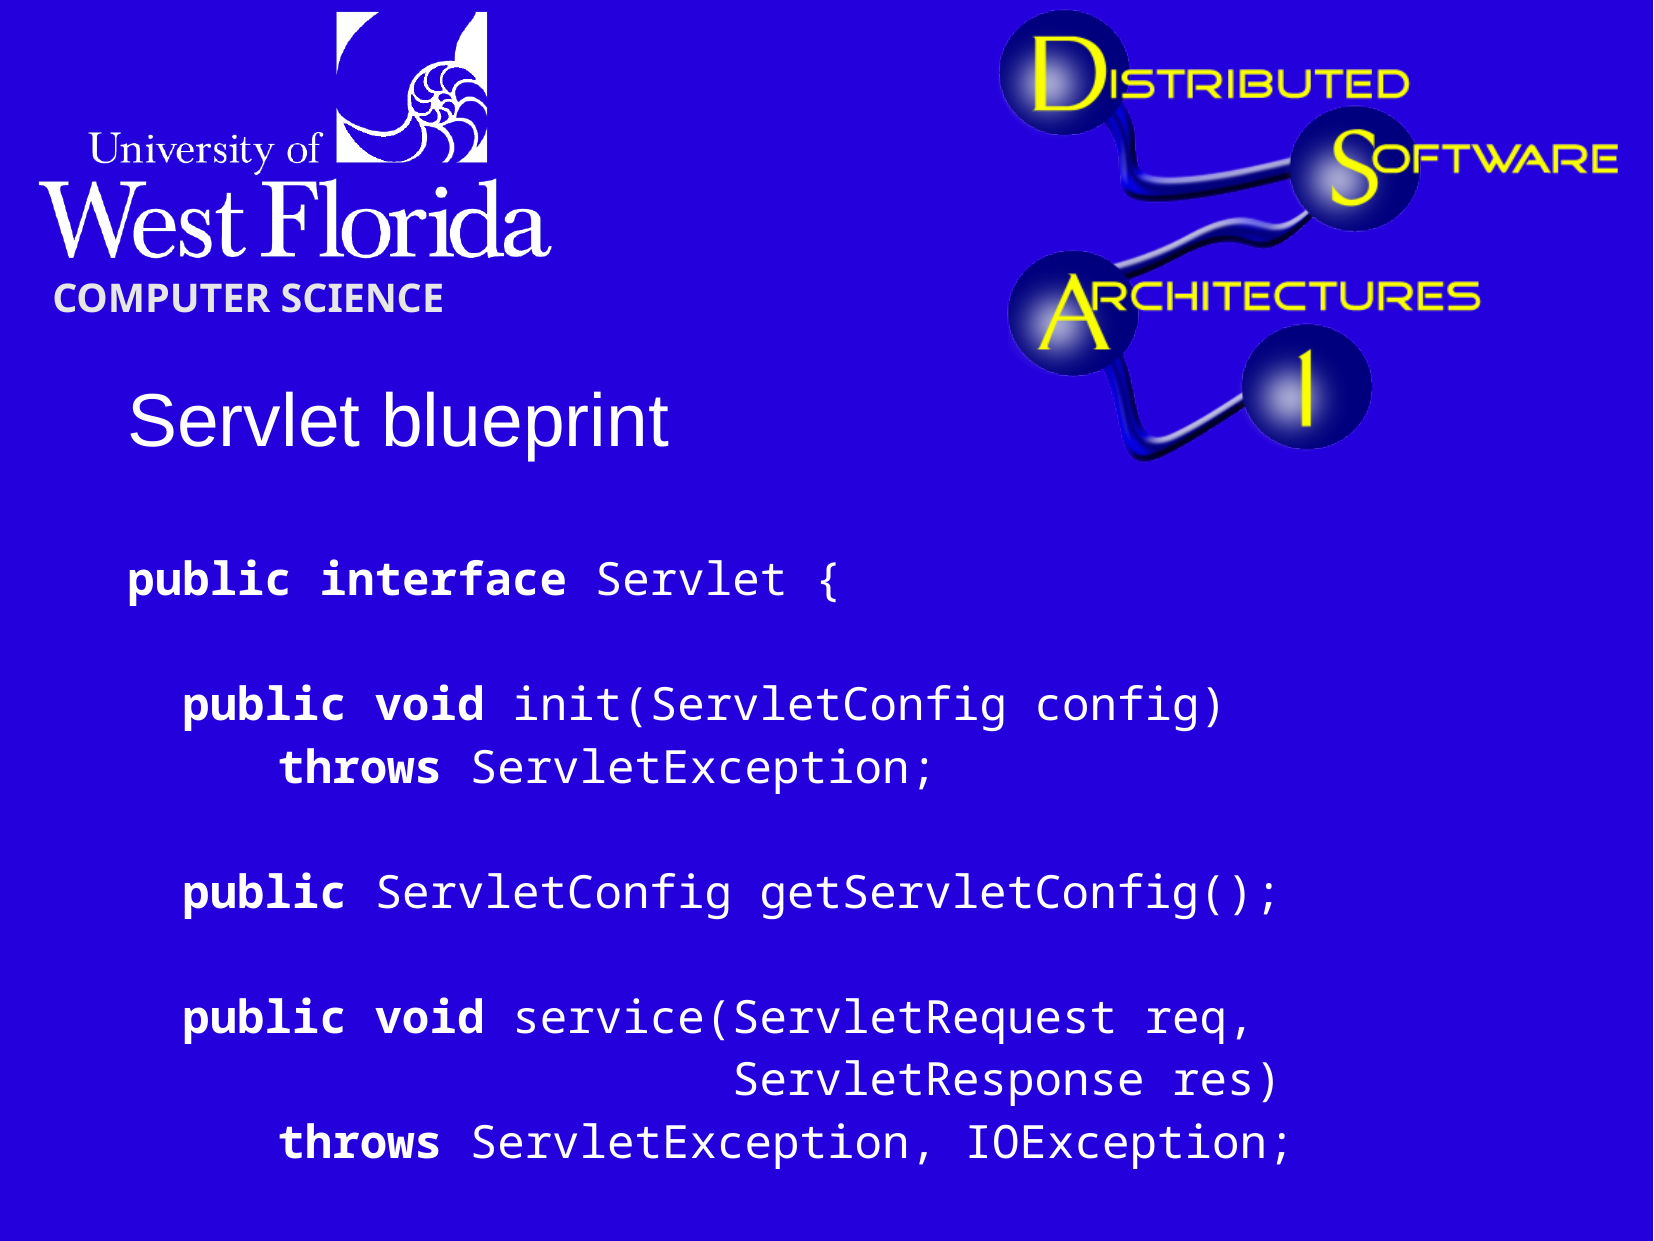

COMPUTER SCIENCE
Servlet blueprint
public interface Servlet {
 public void init(ServletConfig config)
		throws ServletException;
 public ServletConfig getServletConfig();
 public void service(ServletRequest req,
 ServletResponse res)
		throws ServletException, IOException;
 public String getServletInfo();
 public void destroy();
}